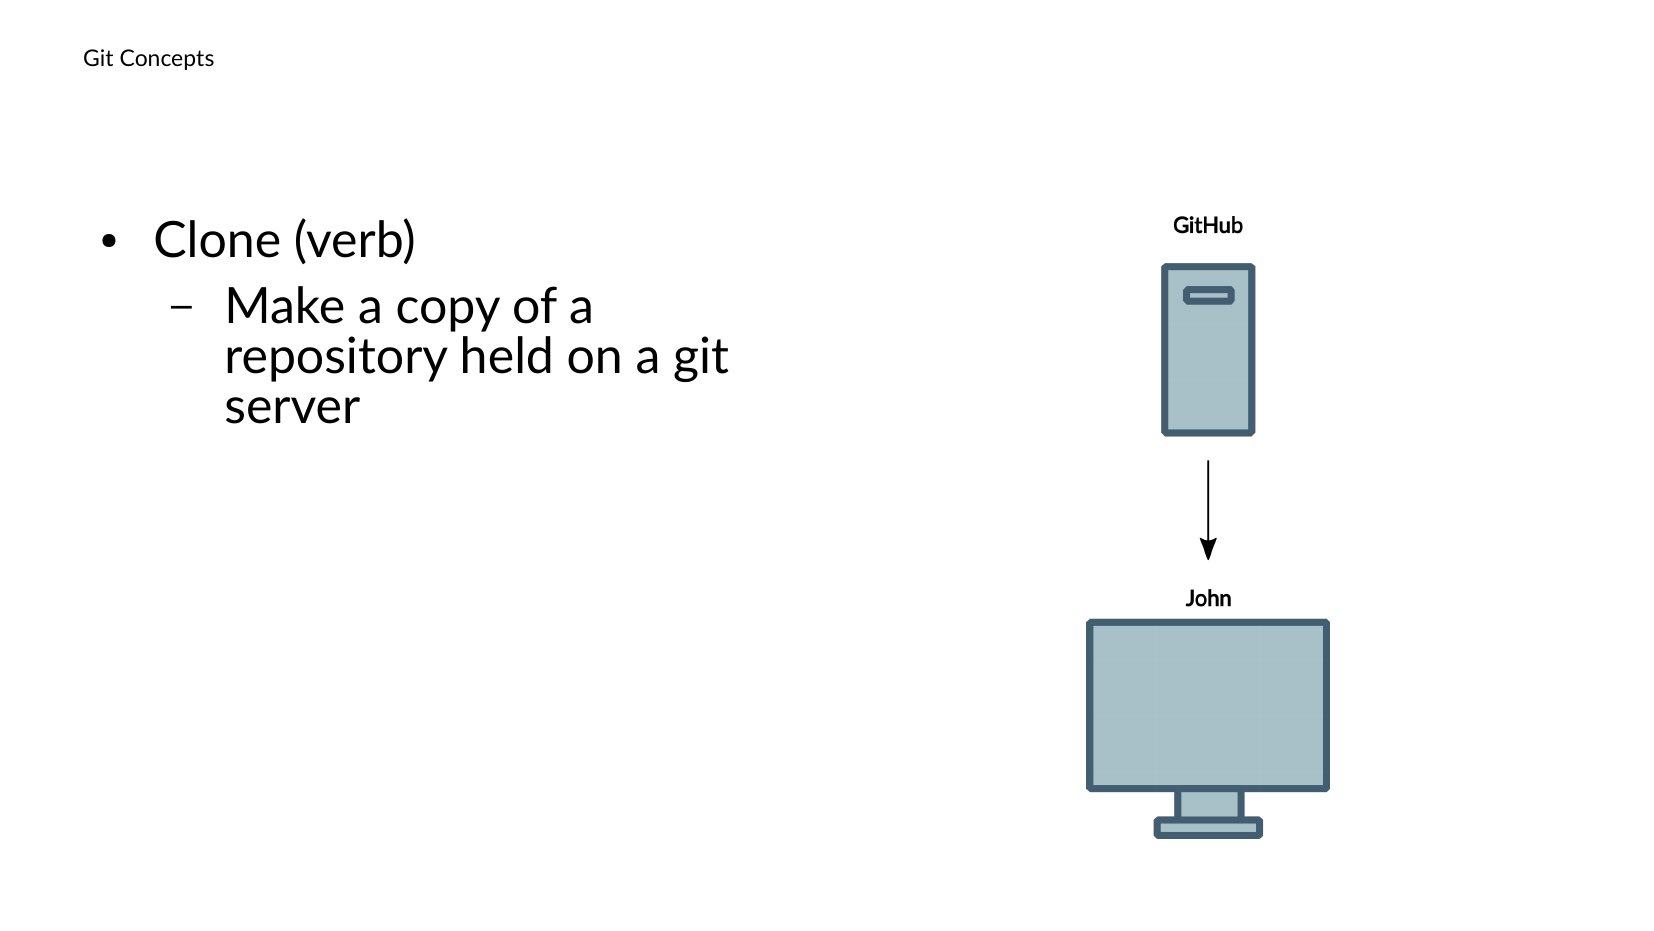

# Git Concepts
Clone (verb)
Make a copy of a repository held on a git server